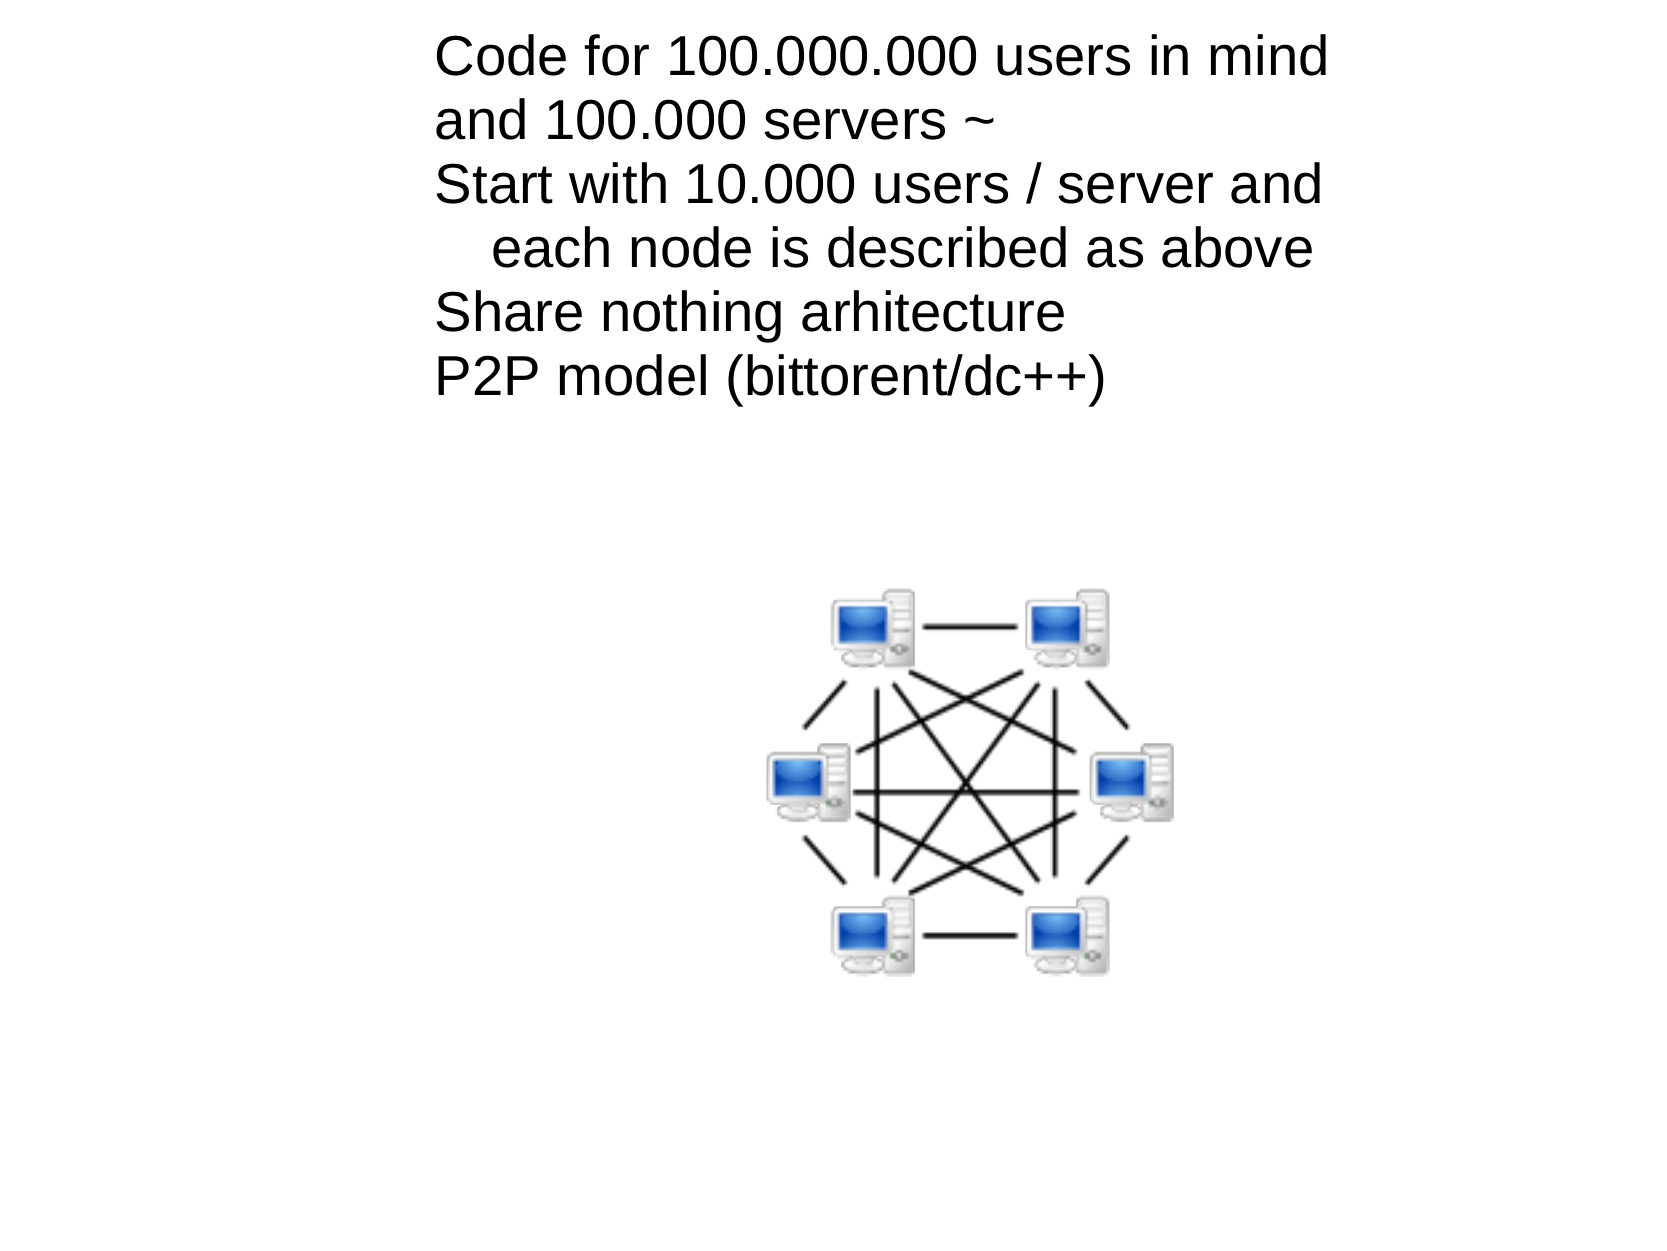

Code for 100.000.000 users in mind
and 100.000 servers ~
Start with 10.000 users / server and each node is described as above
Share nothing arhitecture
P2P model (bittorent/dc++)